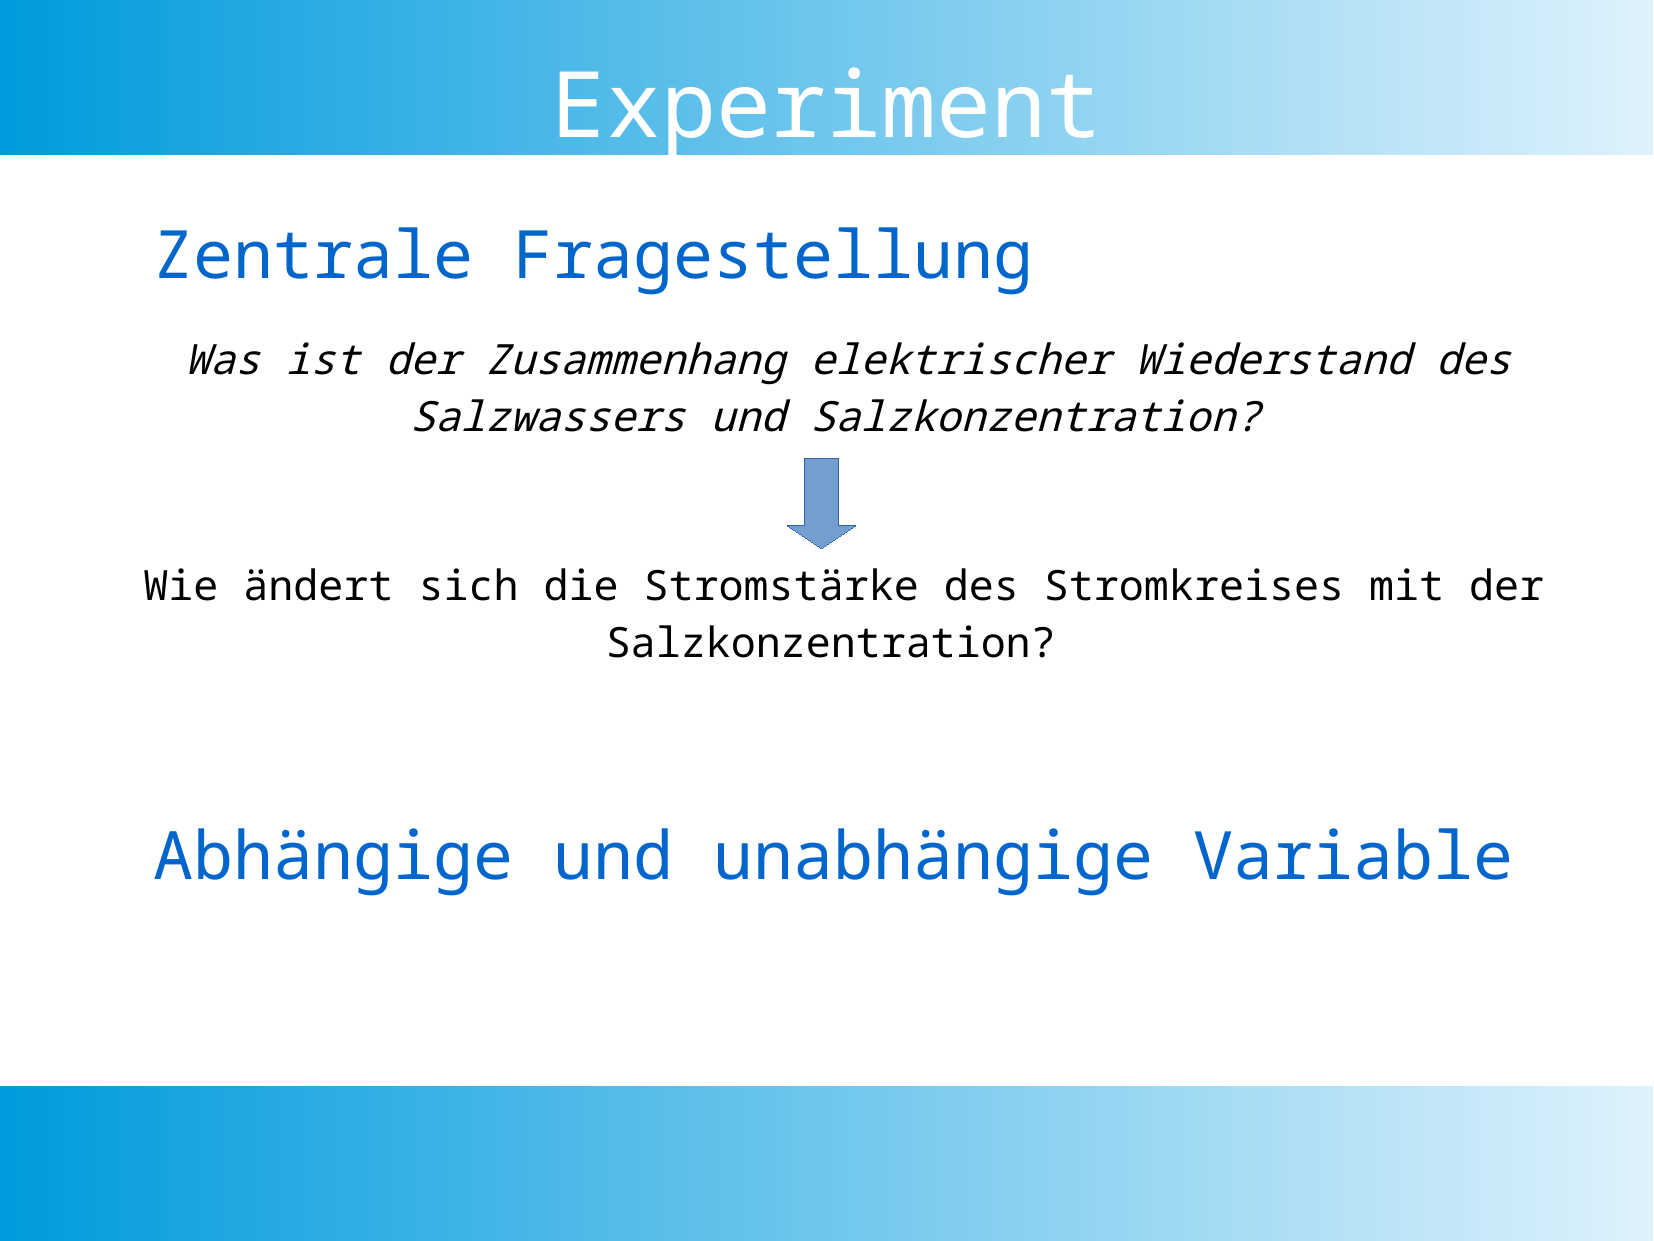

# Experiment
Zentrale Fragestellung
Abhängige und unabhängige Variable
Was ist der Zusammenhang elektrischer Wiederstand des Salzwassers und Salzkonzentration?
Wie ändert sich die Stromstärke des Stromkreises mit der Salzkonzentration?